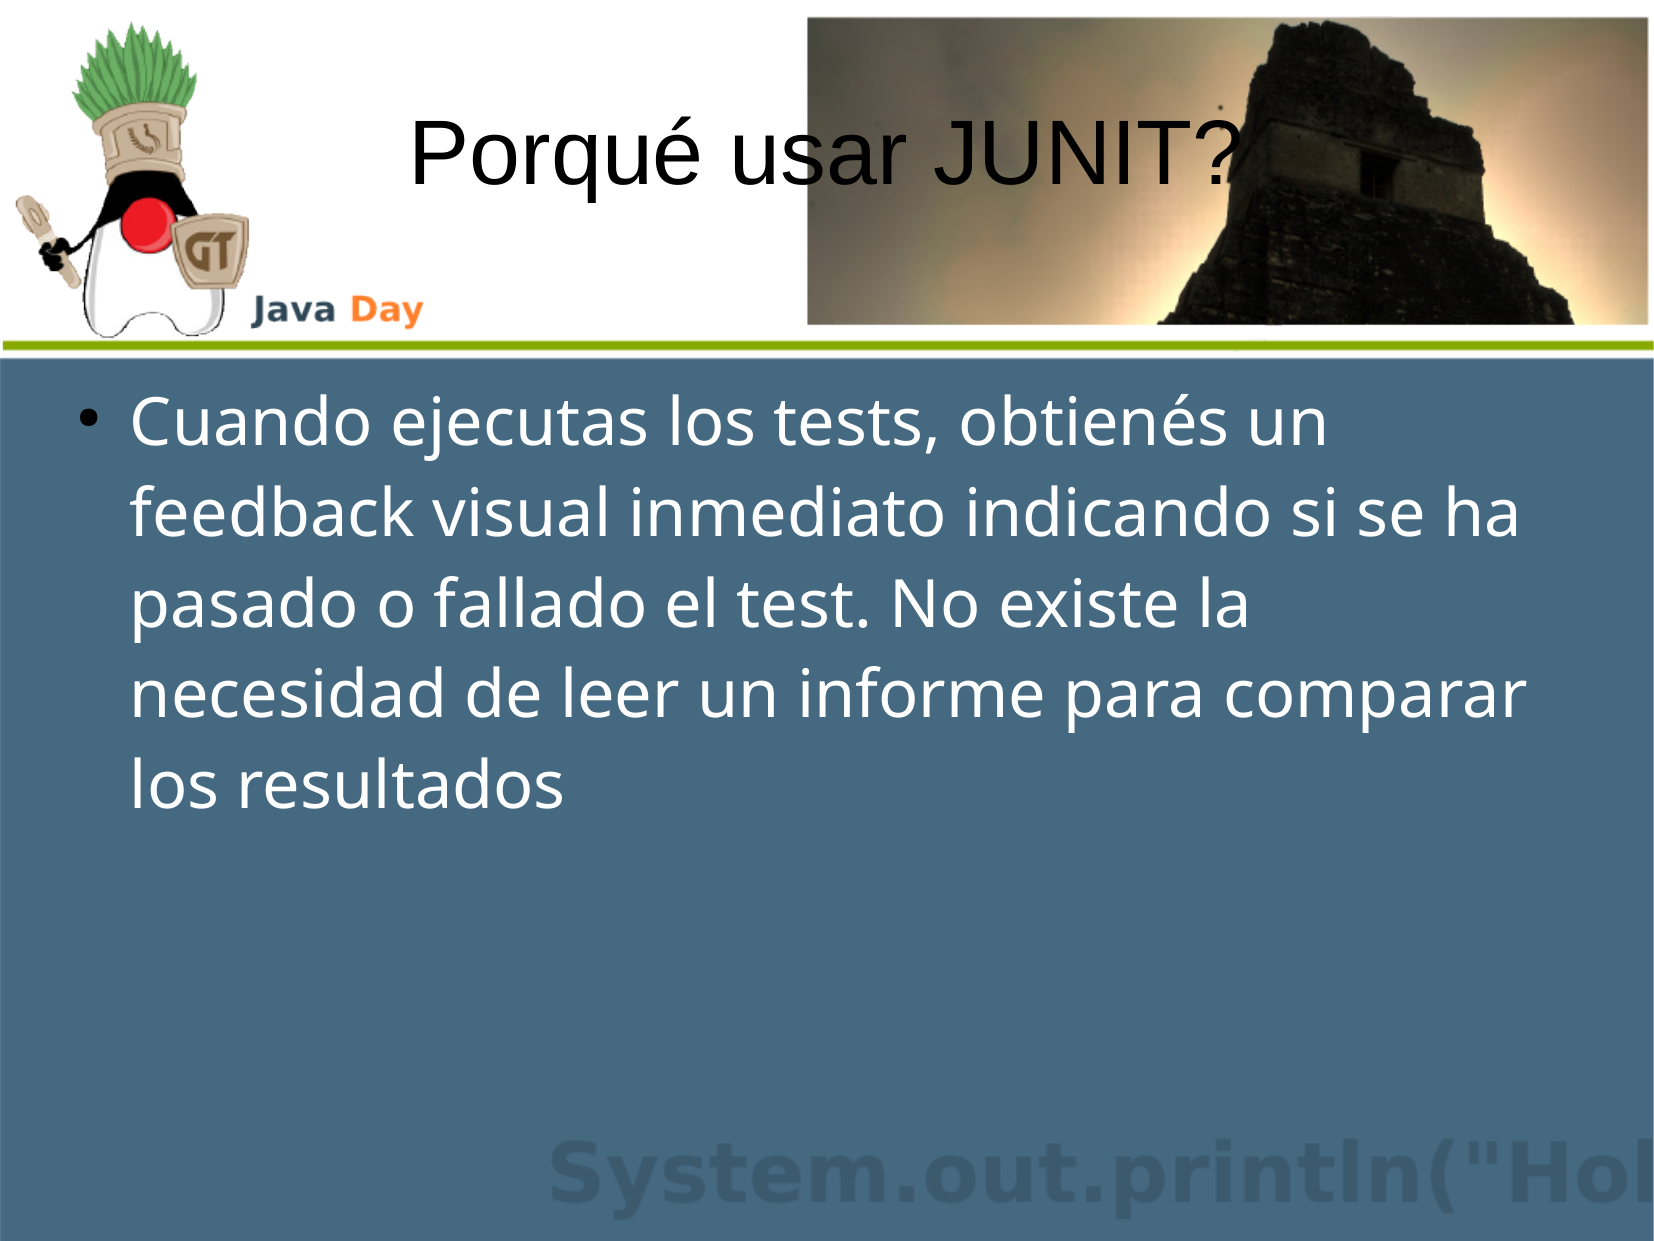

# Porqué usar JUNIT?
Cuando ejecutas los tests, obtienés un feedback visual inmediato indicando si se ha pasado o fallado el test. No existe la necesidad de leer un informe para comparar los resultados